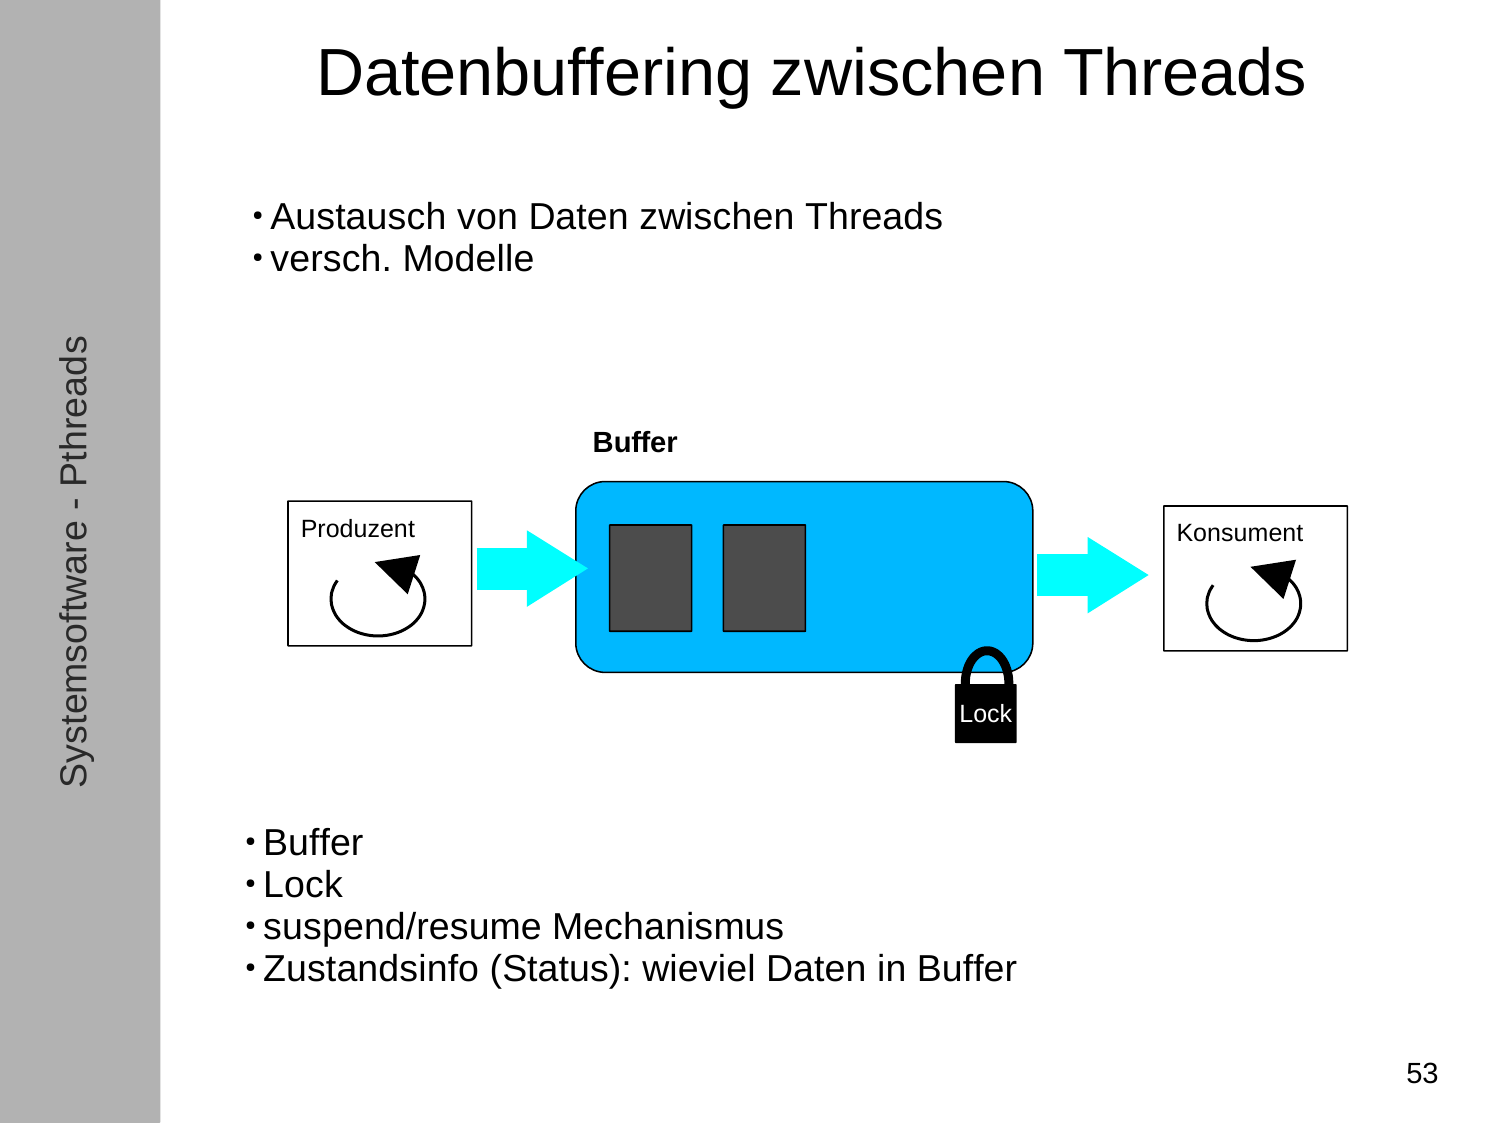

Datenbuffering zwischen Threads
Austausch von Daten zwischen Threads
versch. Modelle
Buffer
Produzent
Konsument
Systemsoftware - Pthreads
Lock
Buffer
Lock
suspend/resume Mechanismus
Zustandsinfo (Status): wieviel Daten in Buffer